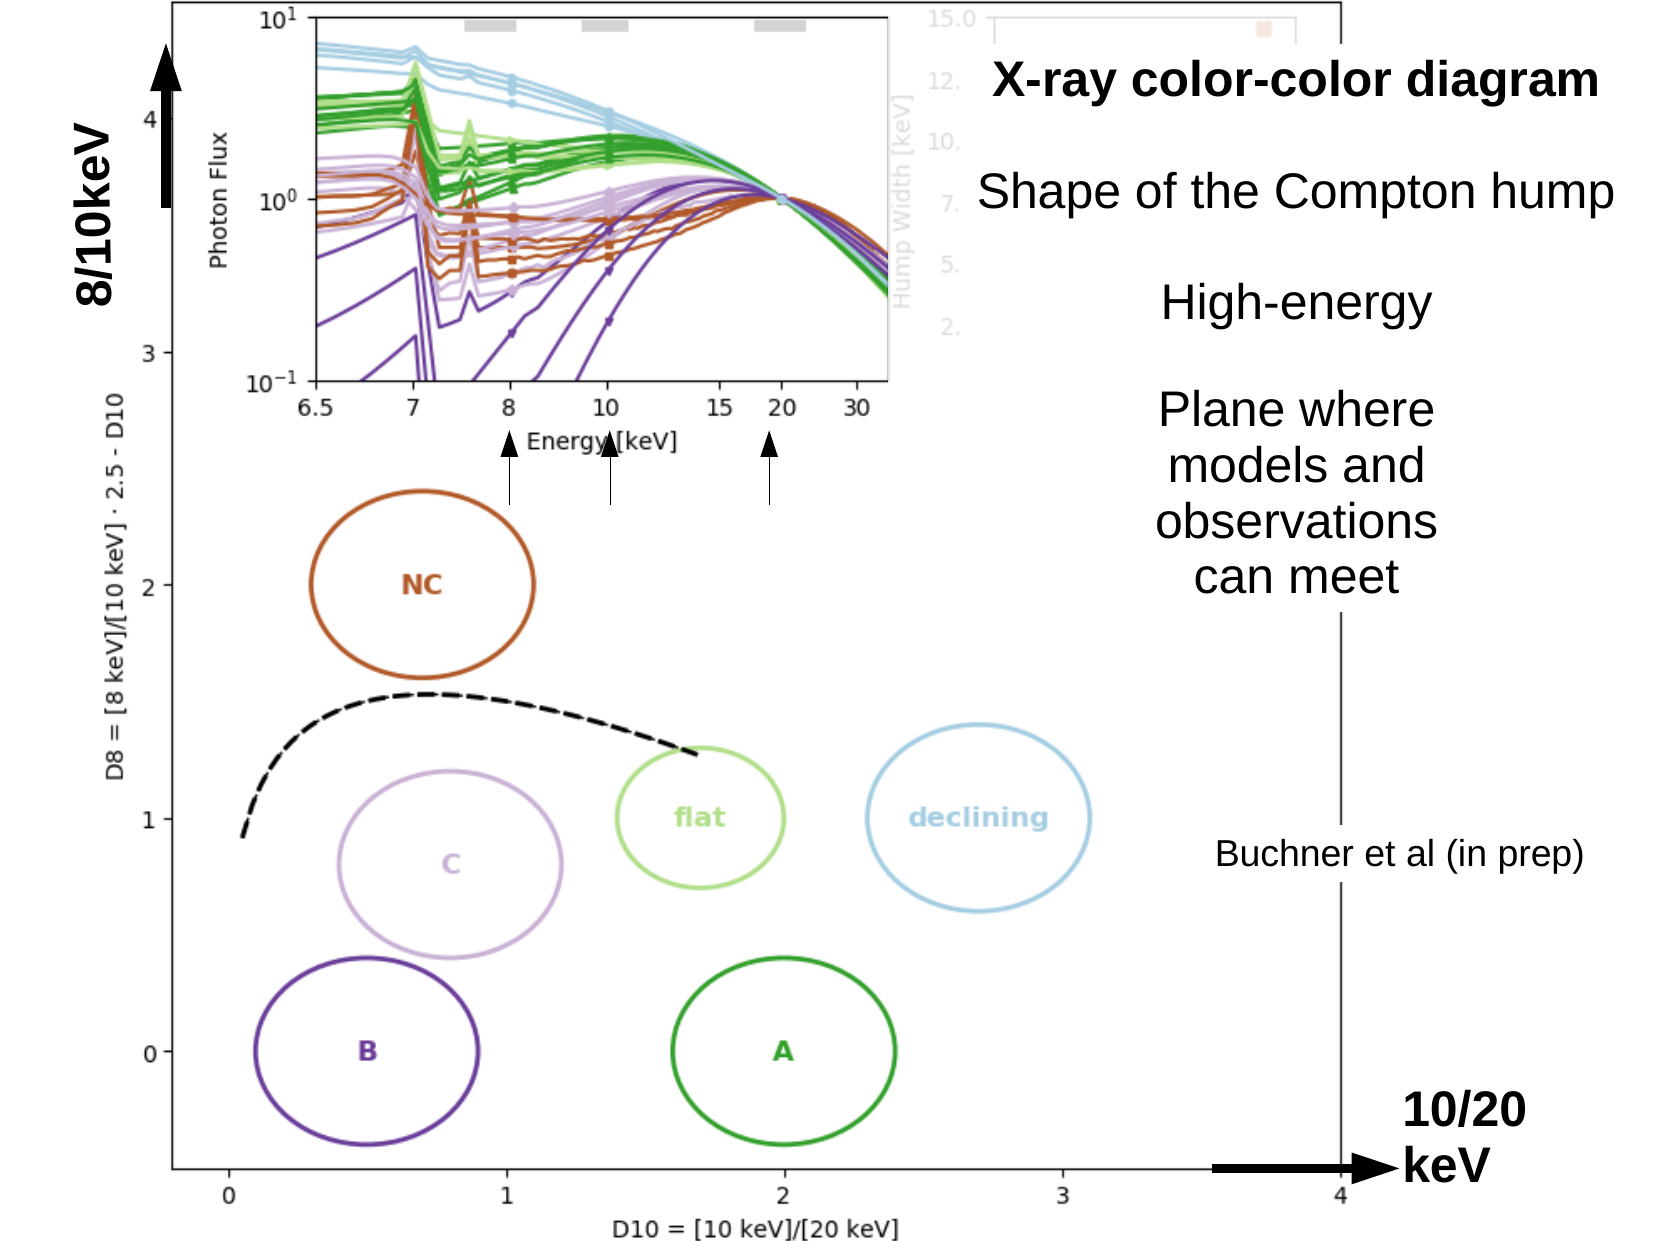

X-ray color-color diagram
Shape of the Compton hump
High-energy
Plane where
models and
observations
can meet
8/10keV
Buchner et al (in prep)
10/20
keV